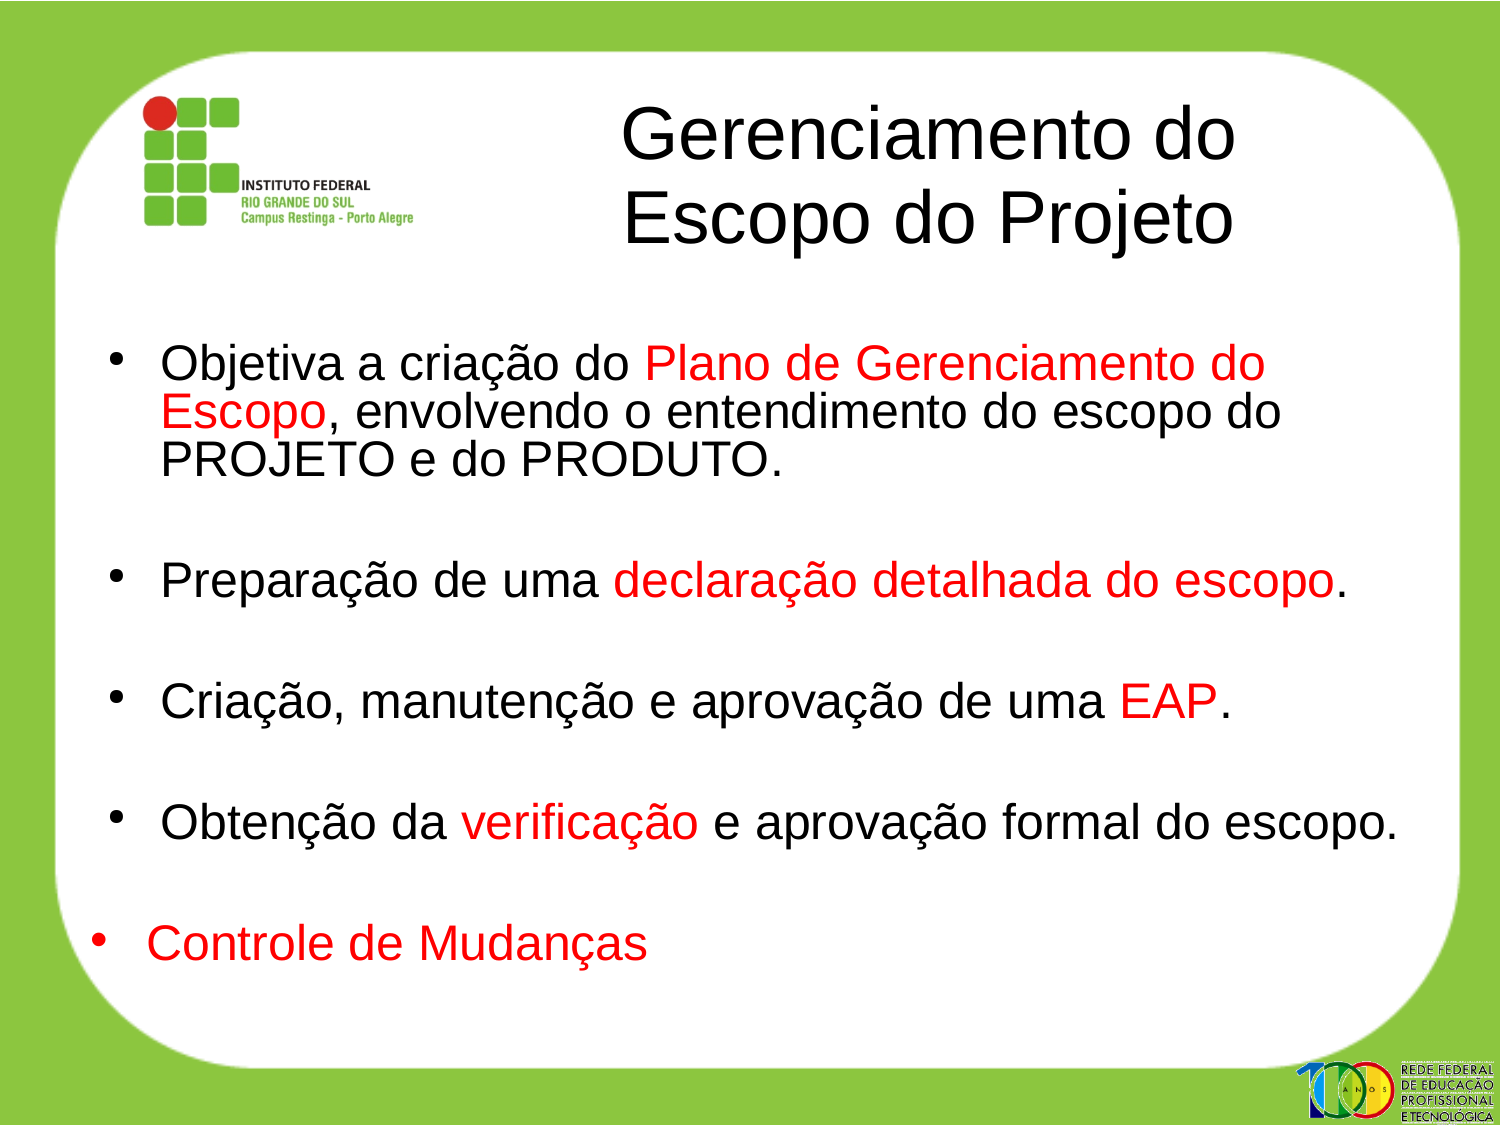

Gerenciamento do Escopo do Projeto
# Objetiva a criação do Plano de Gerenciamento do Escopo, envolvendo o entendimento do escopo do PROJETO e do PRODUTO.
Preparação de uma declaração detalhada do escopo.
Criação, manutenção e aprovação de uma EAP.
Obtenção da verificação e aprovação formal do escopo.
Controle de Mudanças